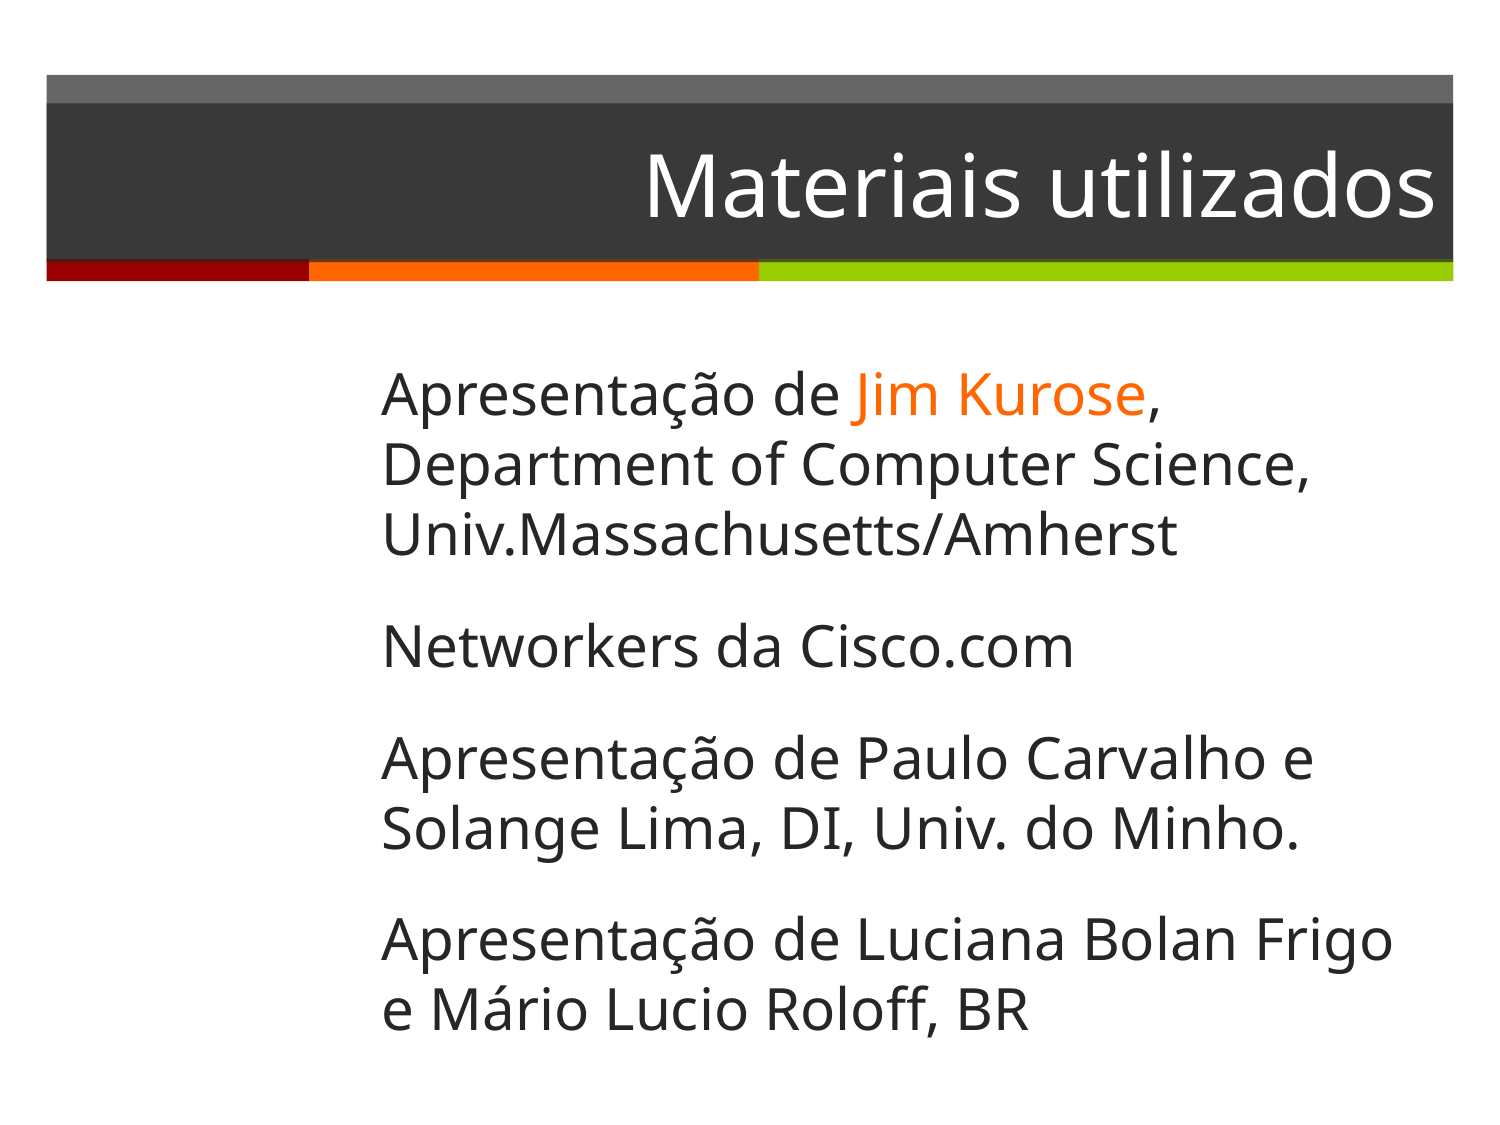

# Materiais utilizados
Apresentação de Jim Kurose, Department of Computer Science, Univ.Massachusetts/Amherst
Networkers da Cisco.com
Apresentação de Paulo Carvalho e Solange Lima, DI, Univ. do Minho.
Apresentação de Luciana Bolan Frigo e Mário Lucio Roloff, BR